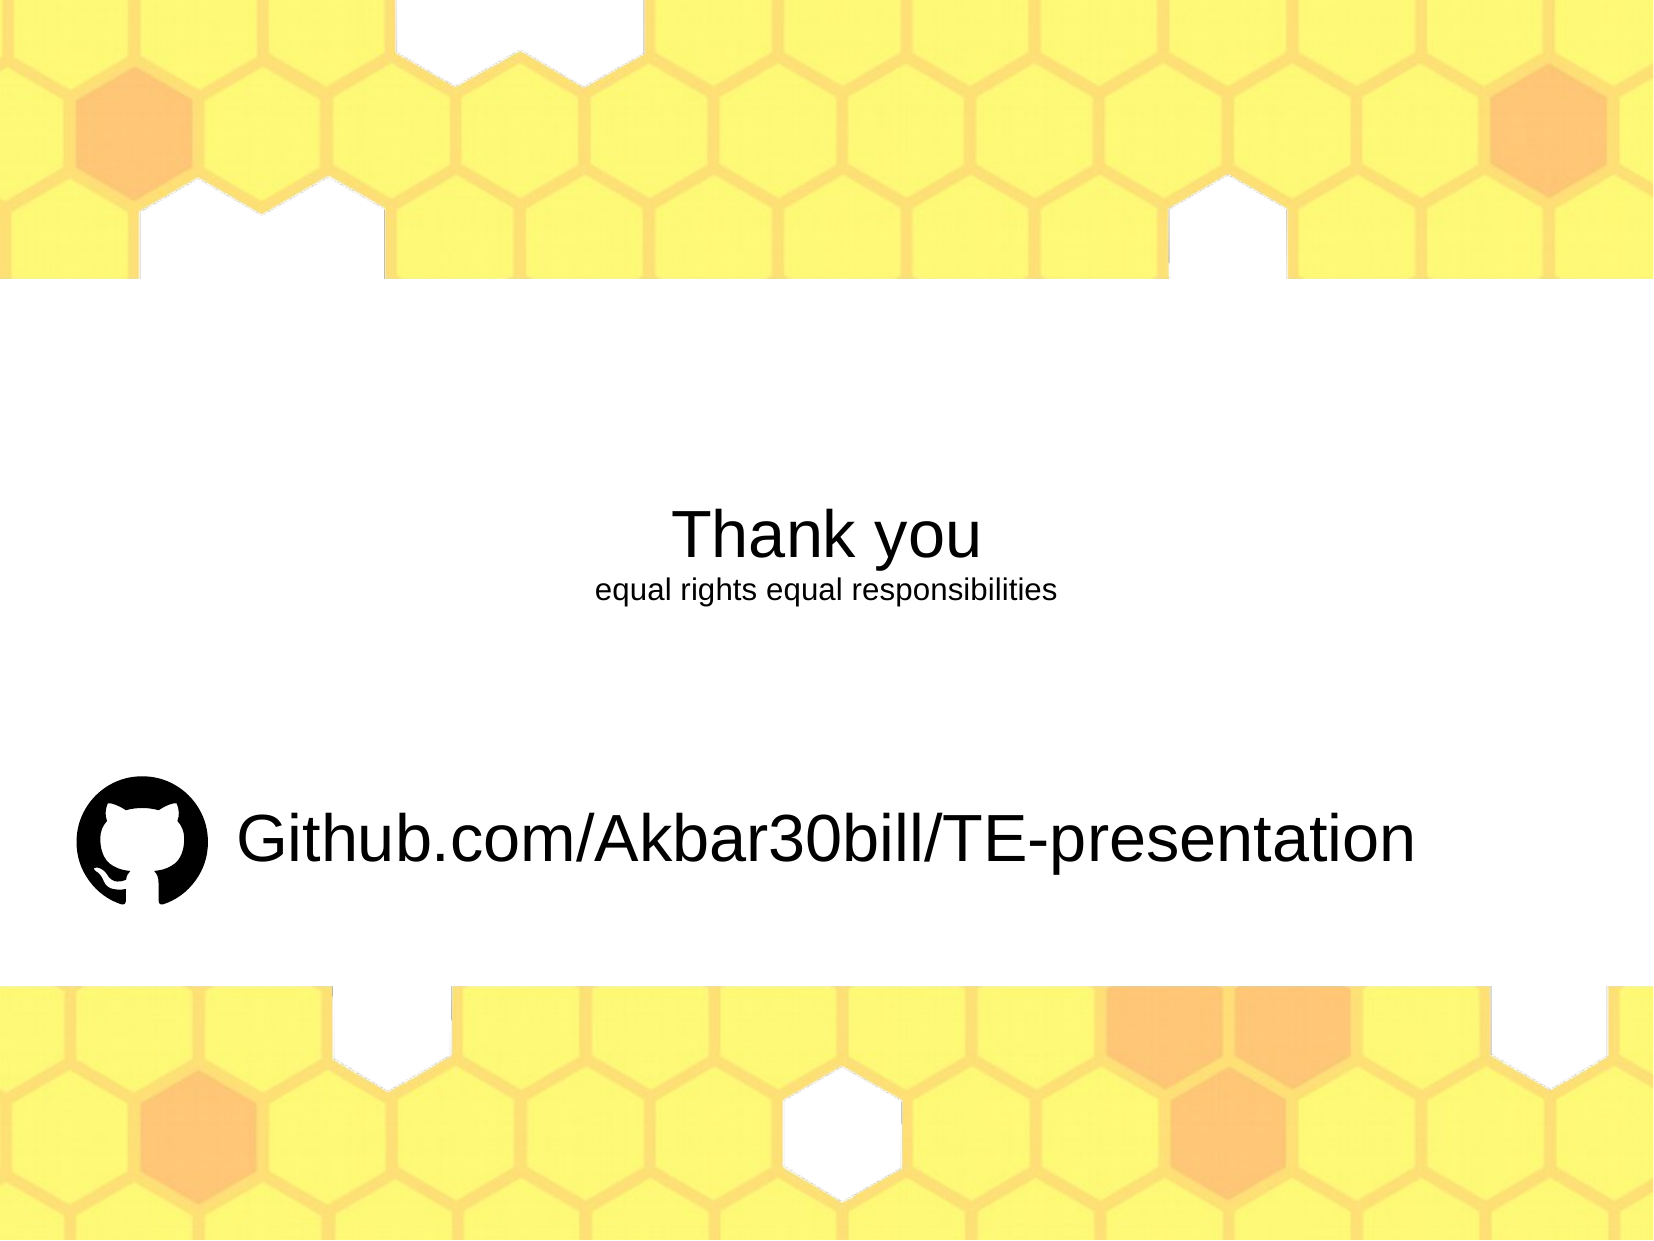

# Thank you equal rights equal responsibilities
Github.com/Akbar30bill/TE-presentation